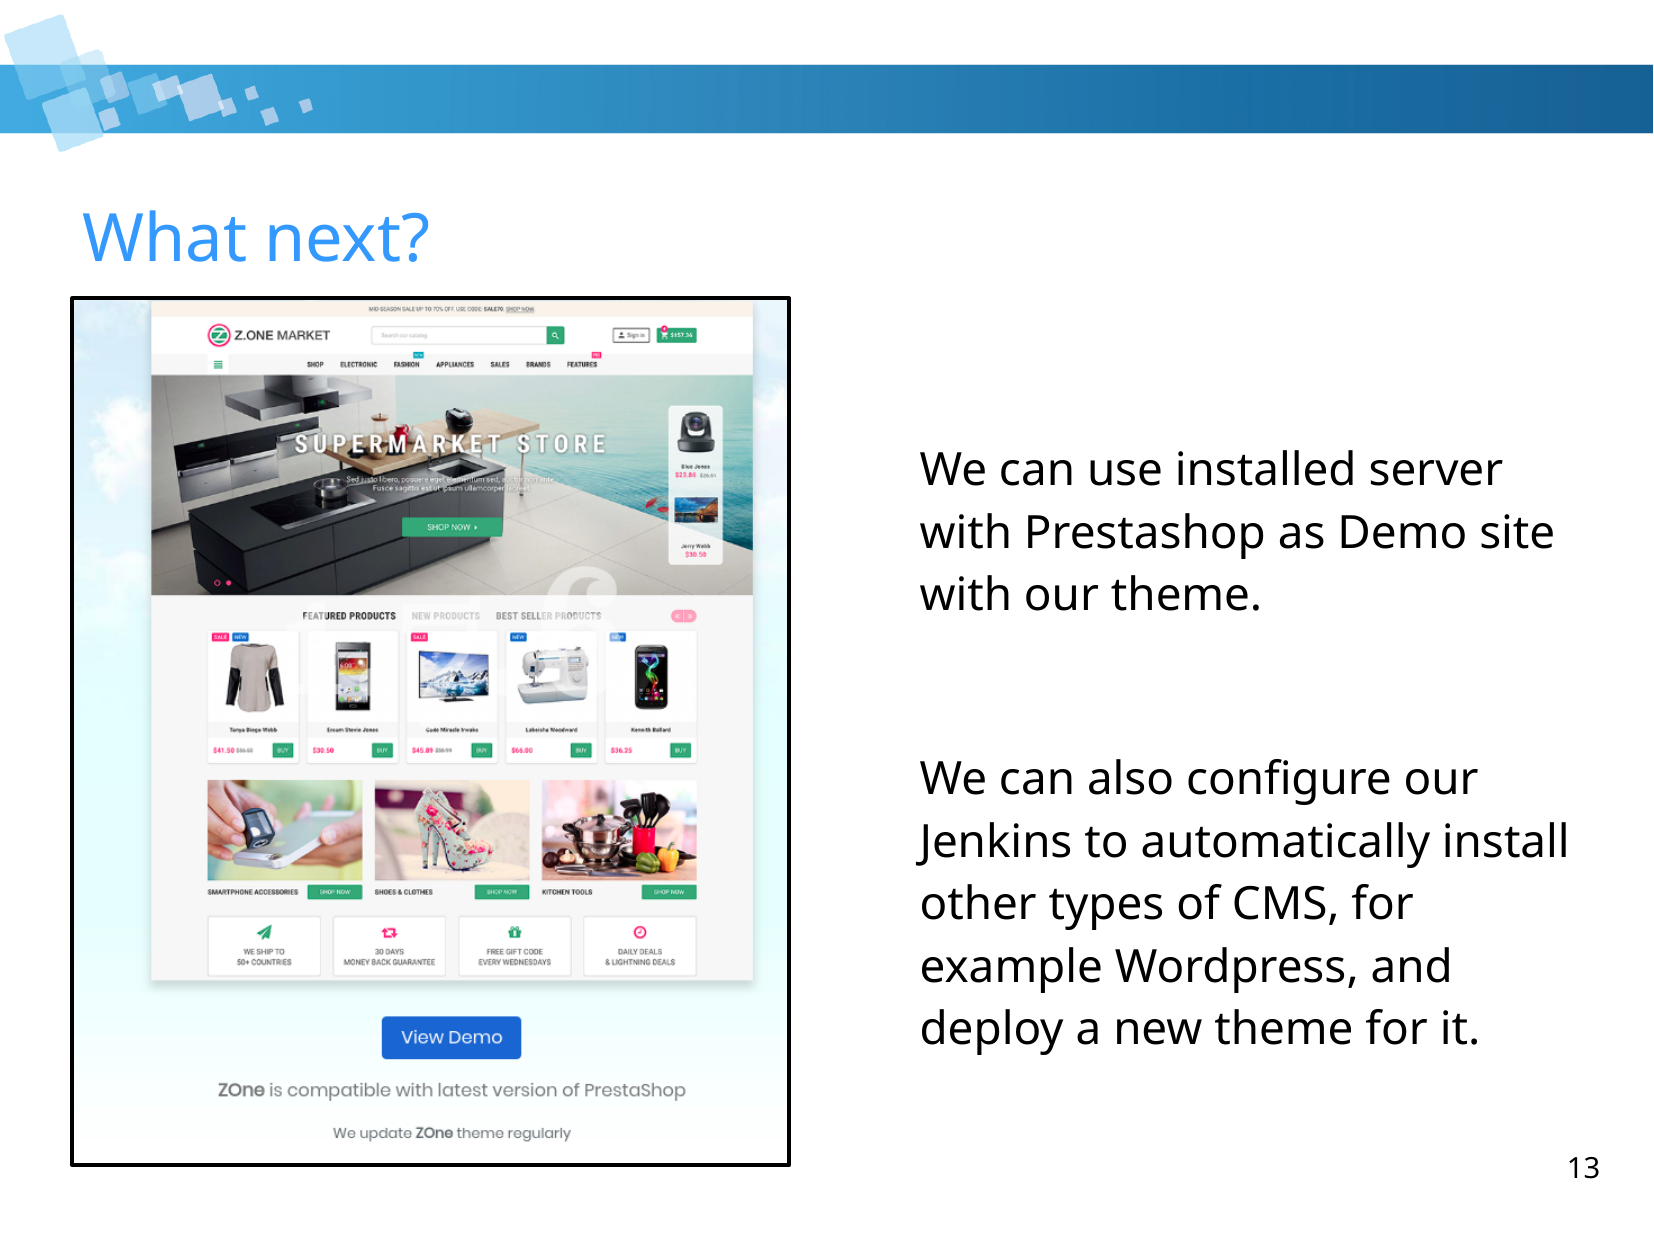

# What next?
We can use installed server with Prestashop as Demo site with our theme.
We can also configure our Jenkins to automatically install other types of CMS, for example Wordpress, and deploy a new theme for it.
13